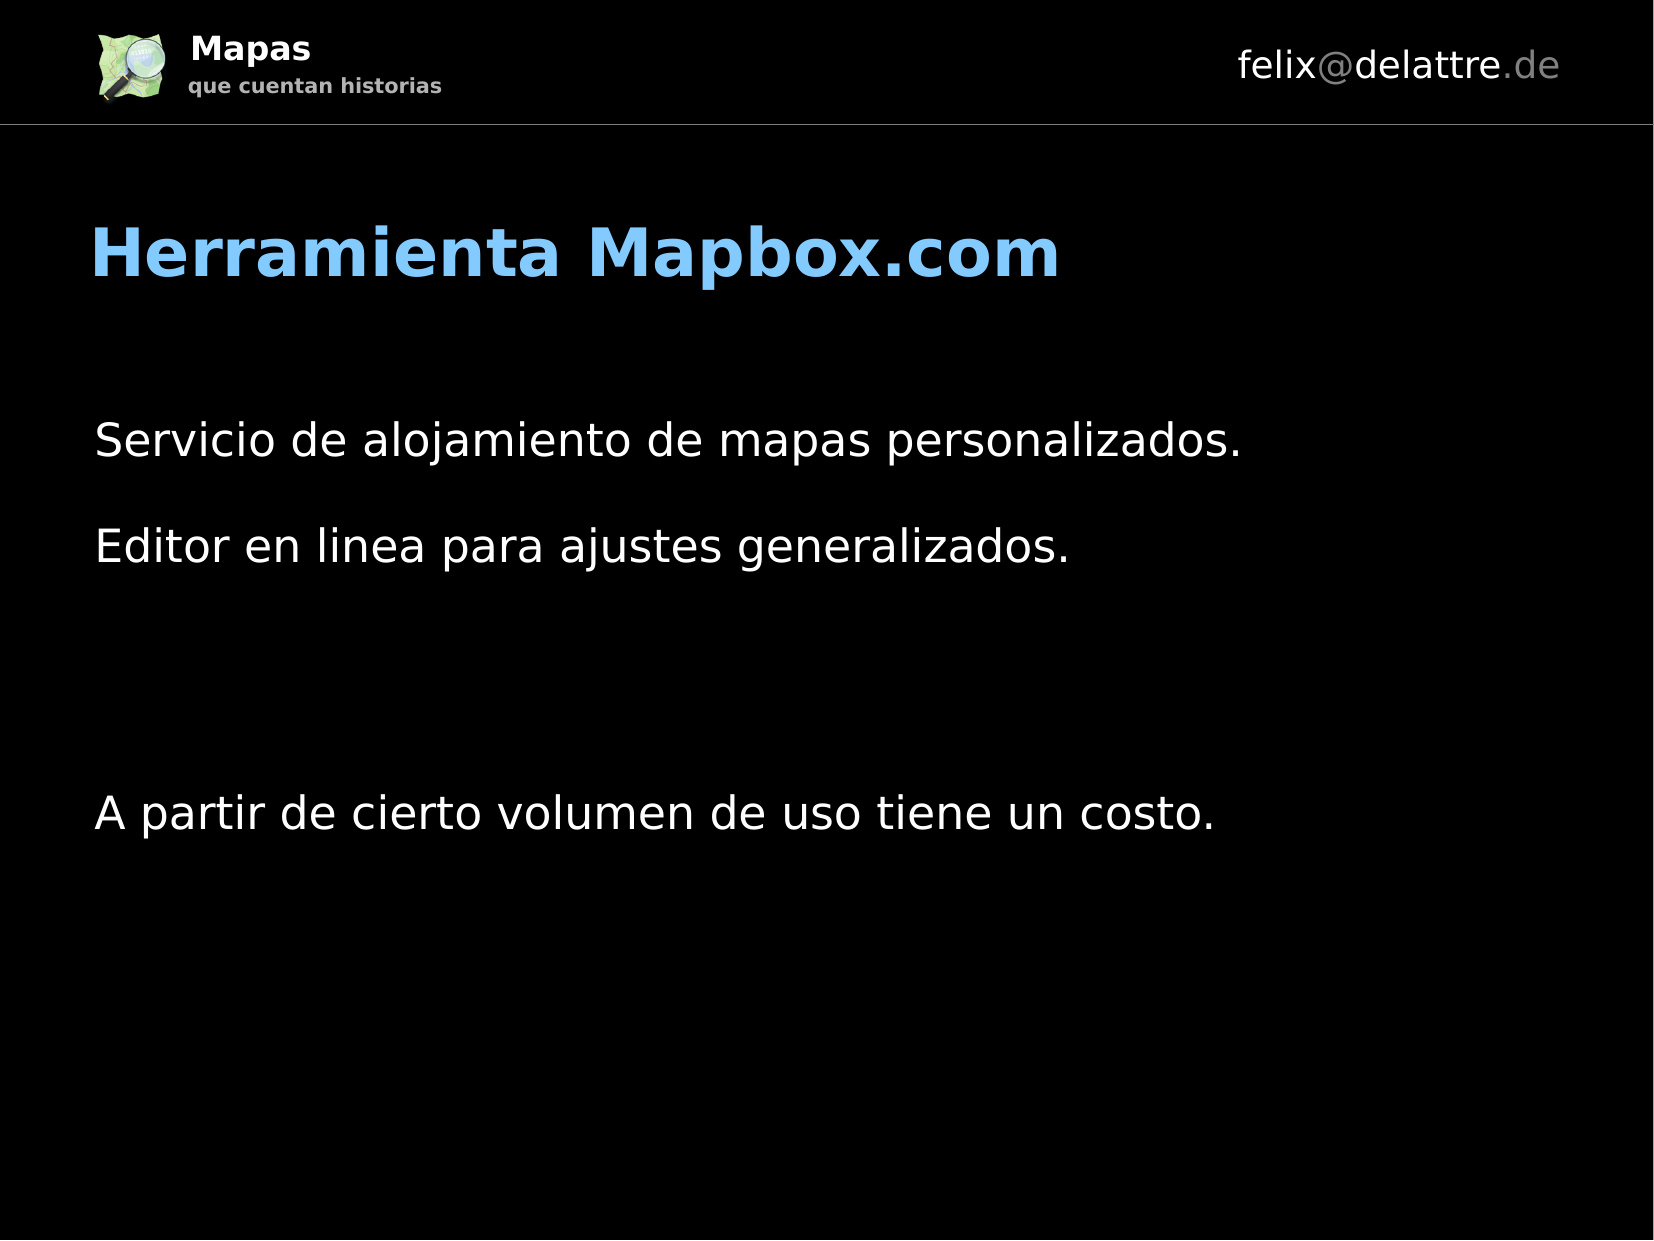

Herramienta Mapbox.com
Servicio de alojamiento de mapas personalizados.
Editor en linea para ajustes generalizados.
A partir de cierto volumen de uso tiene un costo.